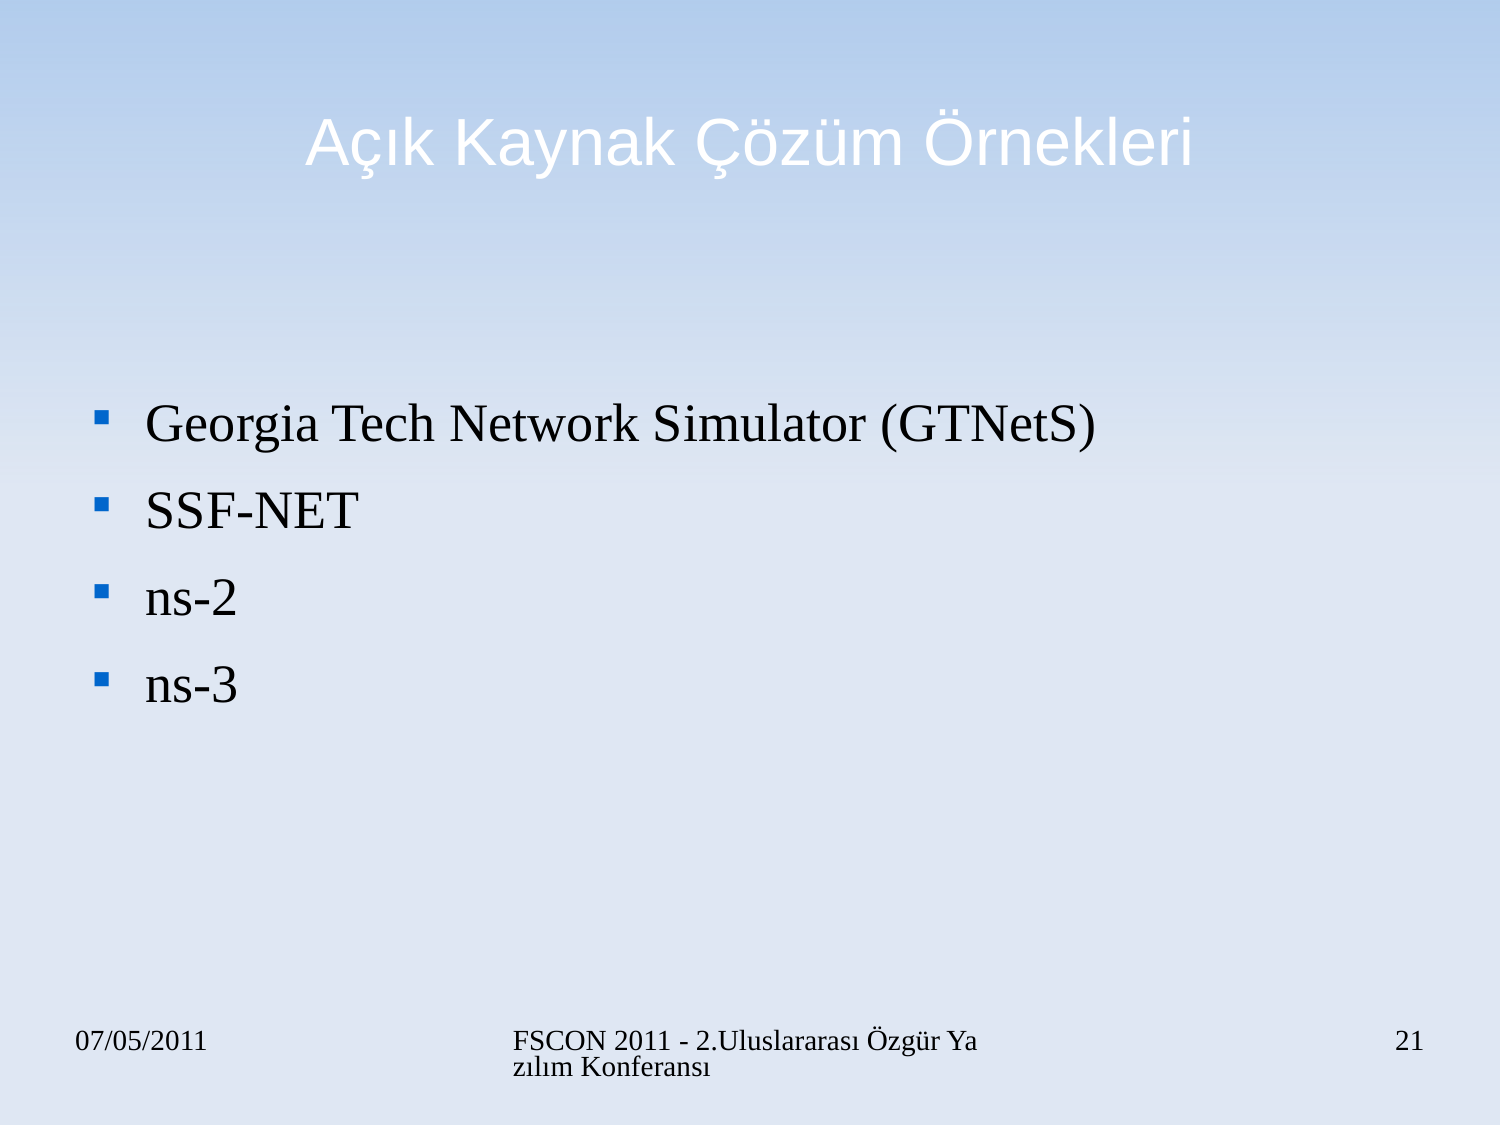

Açık Kaynak Çözüm Örnekleri
# Georgia Tech Network Simulator (GTNetS)
SSF-NET
ns-2
ns-3
07/05/2011
FSCON 2011 - 2.Uluslararası Özgür Yazılım Konferansı
21